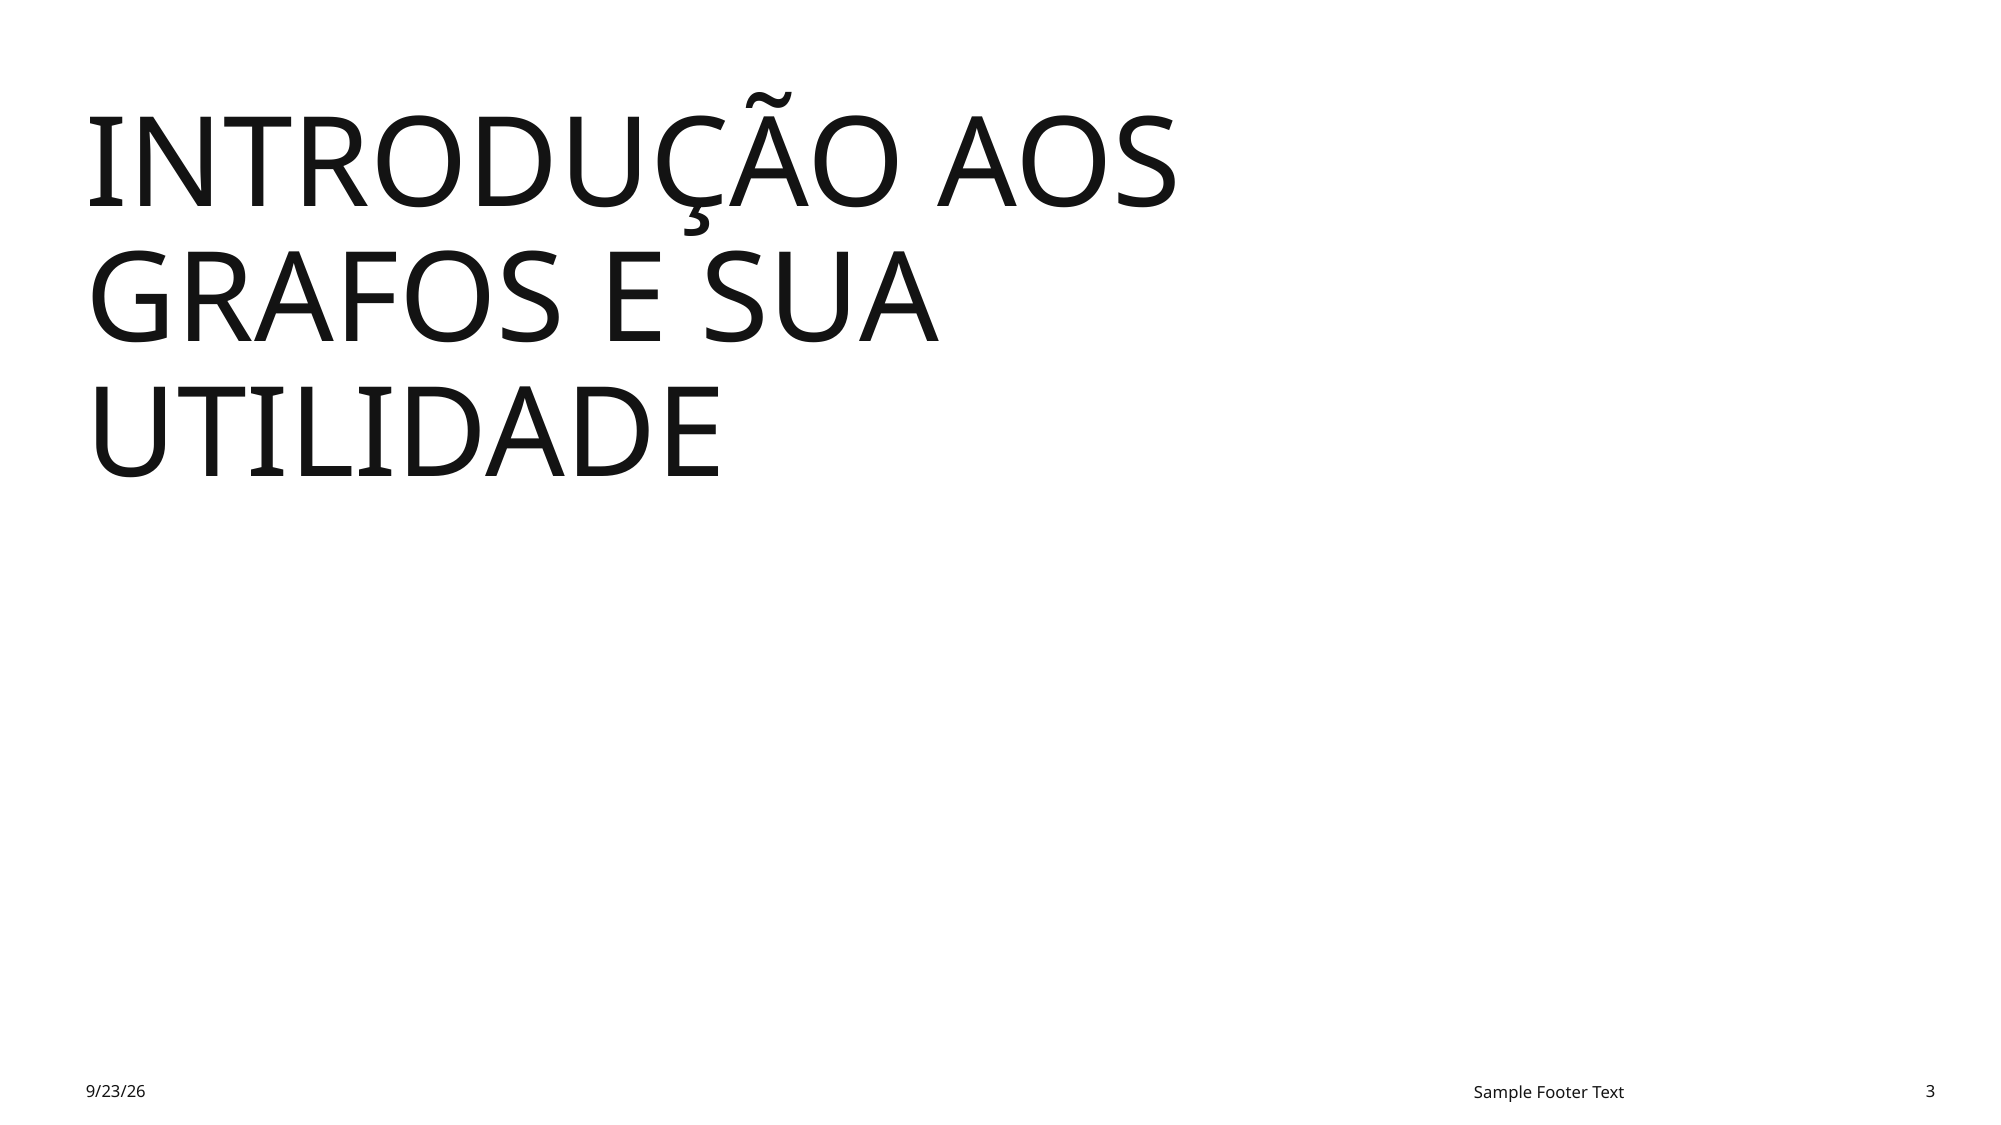

# Introdução aos grafos e sua utilidade
Sample Footer Text